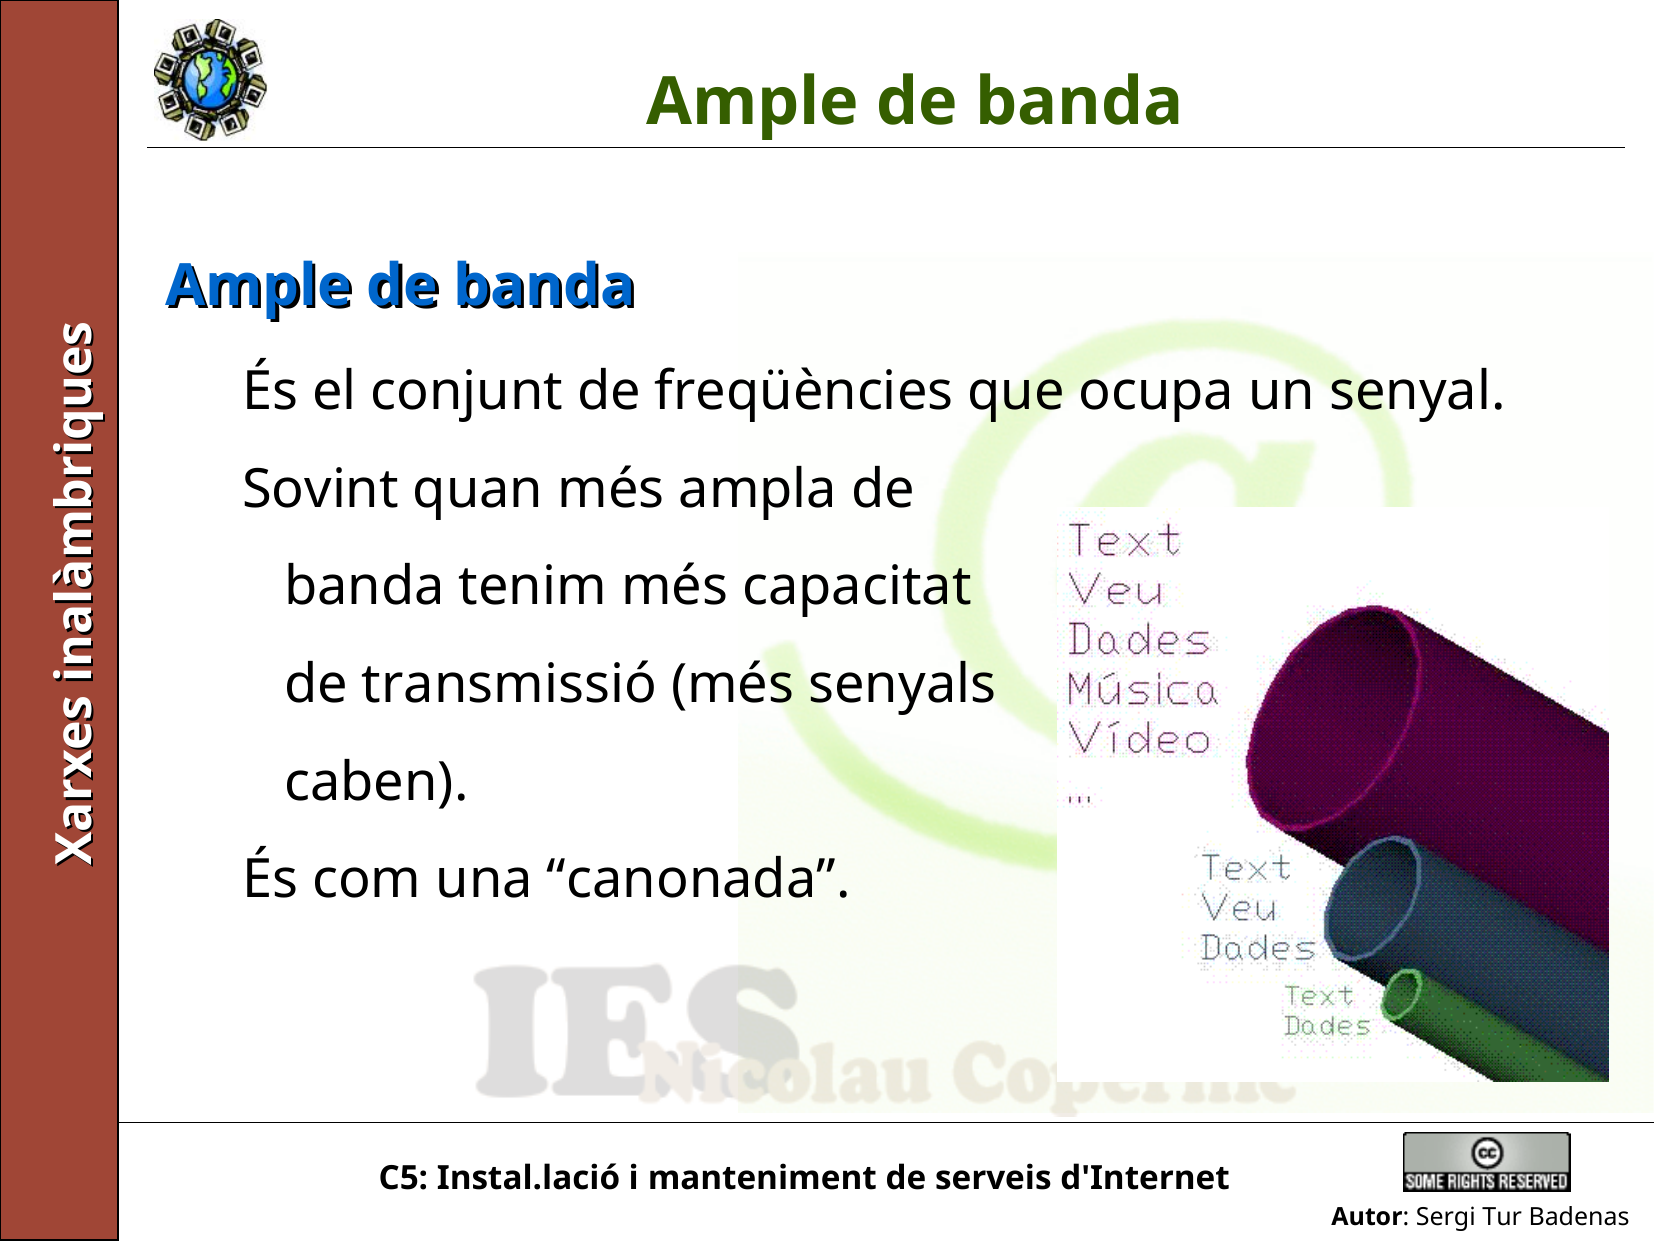

# Ample de banda
Ample de banda
És el conjunt de freqüències que ocupa un senyal.
Sovint quan més ampla de
 banda tenim més capacitat
 de transmissió (més senyals
 caben).
És com una “canonada”.